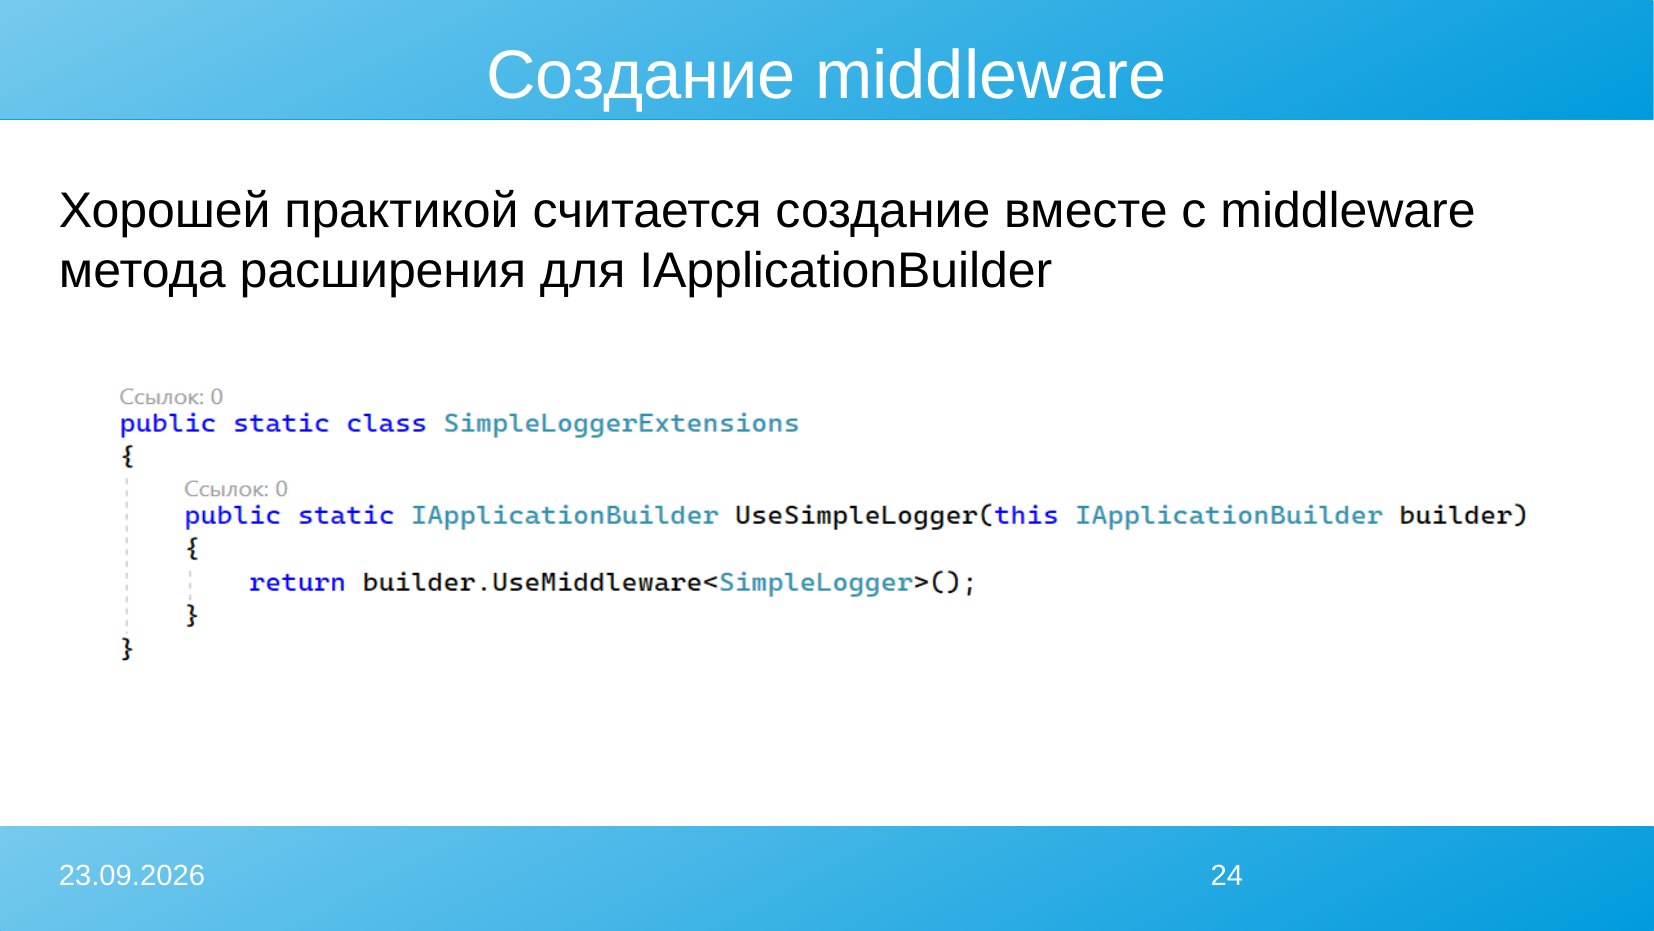

# Создание middleware
Хорошей практикой считается создание вместе с middleware метода расширения для IApplicationBuilder